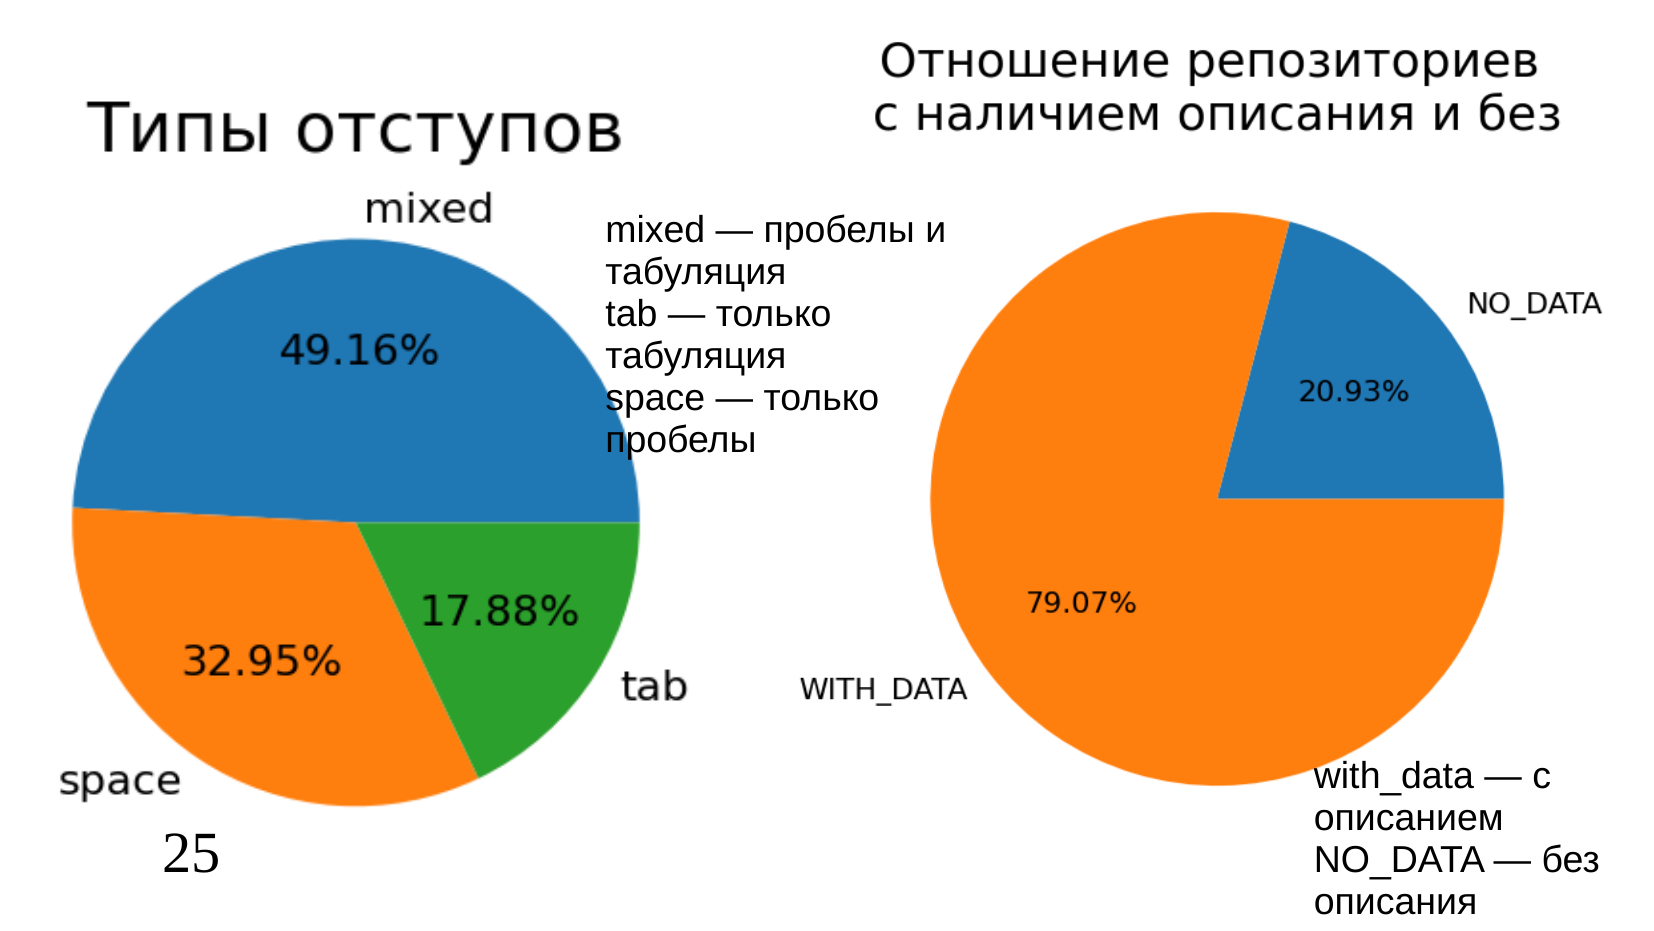

mixed — пробелы и табуляция
tab — только табуляция
space — только пробелы
with_data — с описанием
NO_DATA — без описания